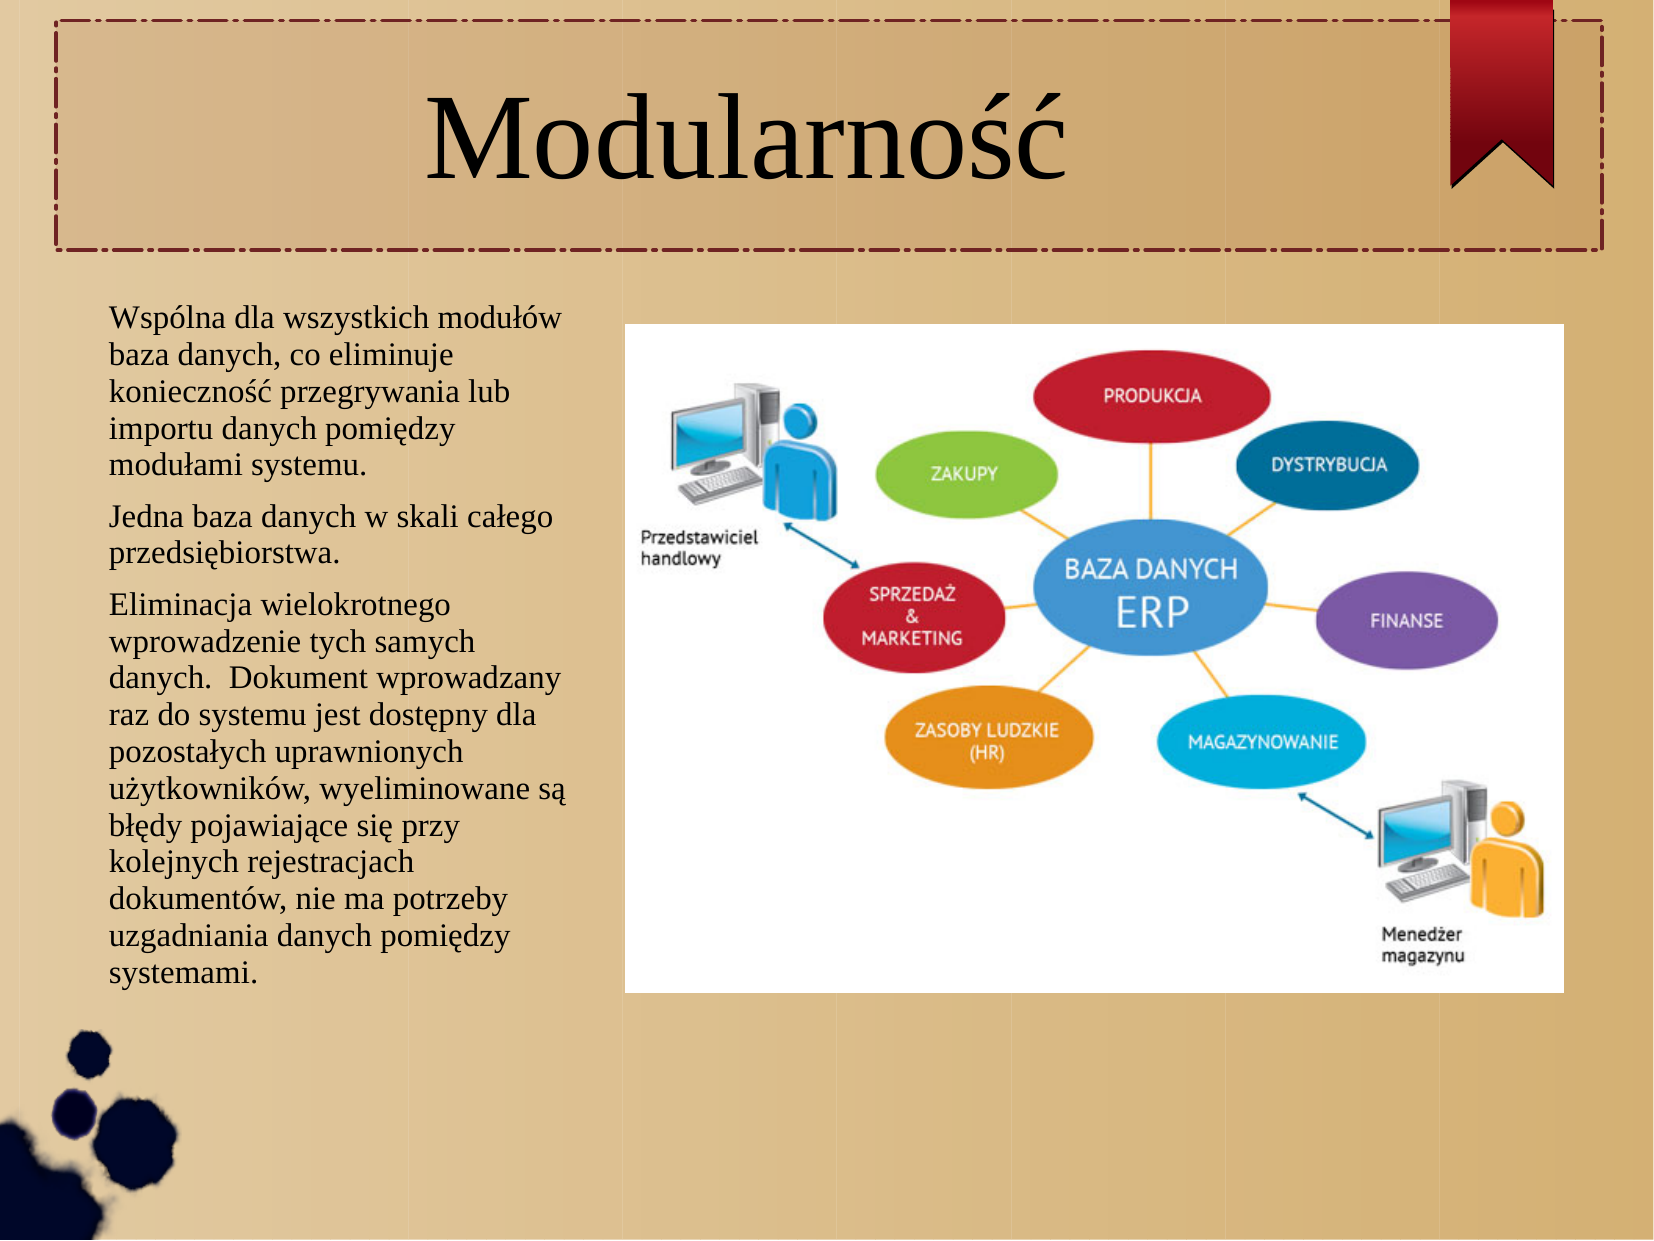

# Modularność
Wspólna dla wszystkich modułów baza danych, co eliminuje konieczność przegrywania lub importu danych pomiędzy modułami systemu.
Jedna baza danych w skali całego przedsiębiorstwa.
Eliminacja wielokrotnego wprowadzenie tych samych danych. Dokument wprowadzany raz do systemu jest dostępny dla pozostałych uprawnionych użytkowników, wyeliminowane są błędy pojawiające się przy kolejnych rejestracjach dokumentów, nie ma potrzeby uzgadniania danych pomiędzy systemami.